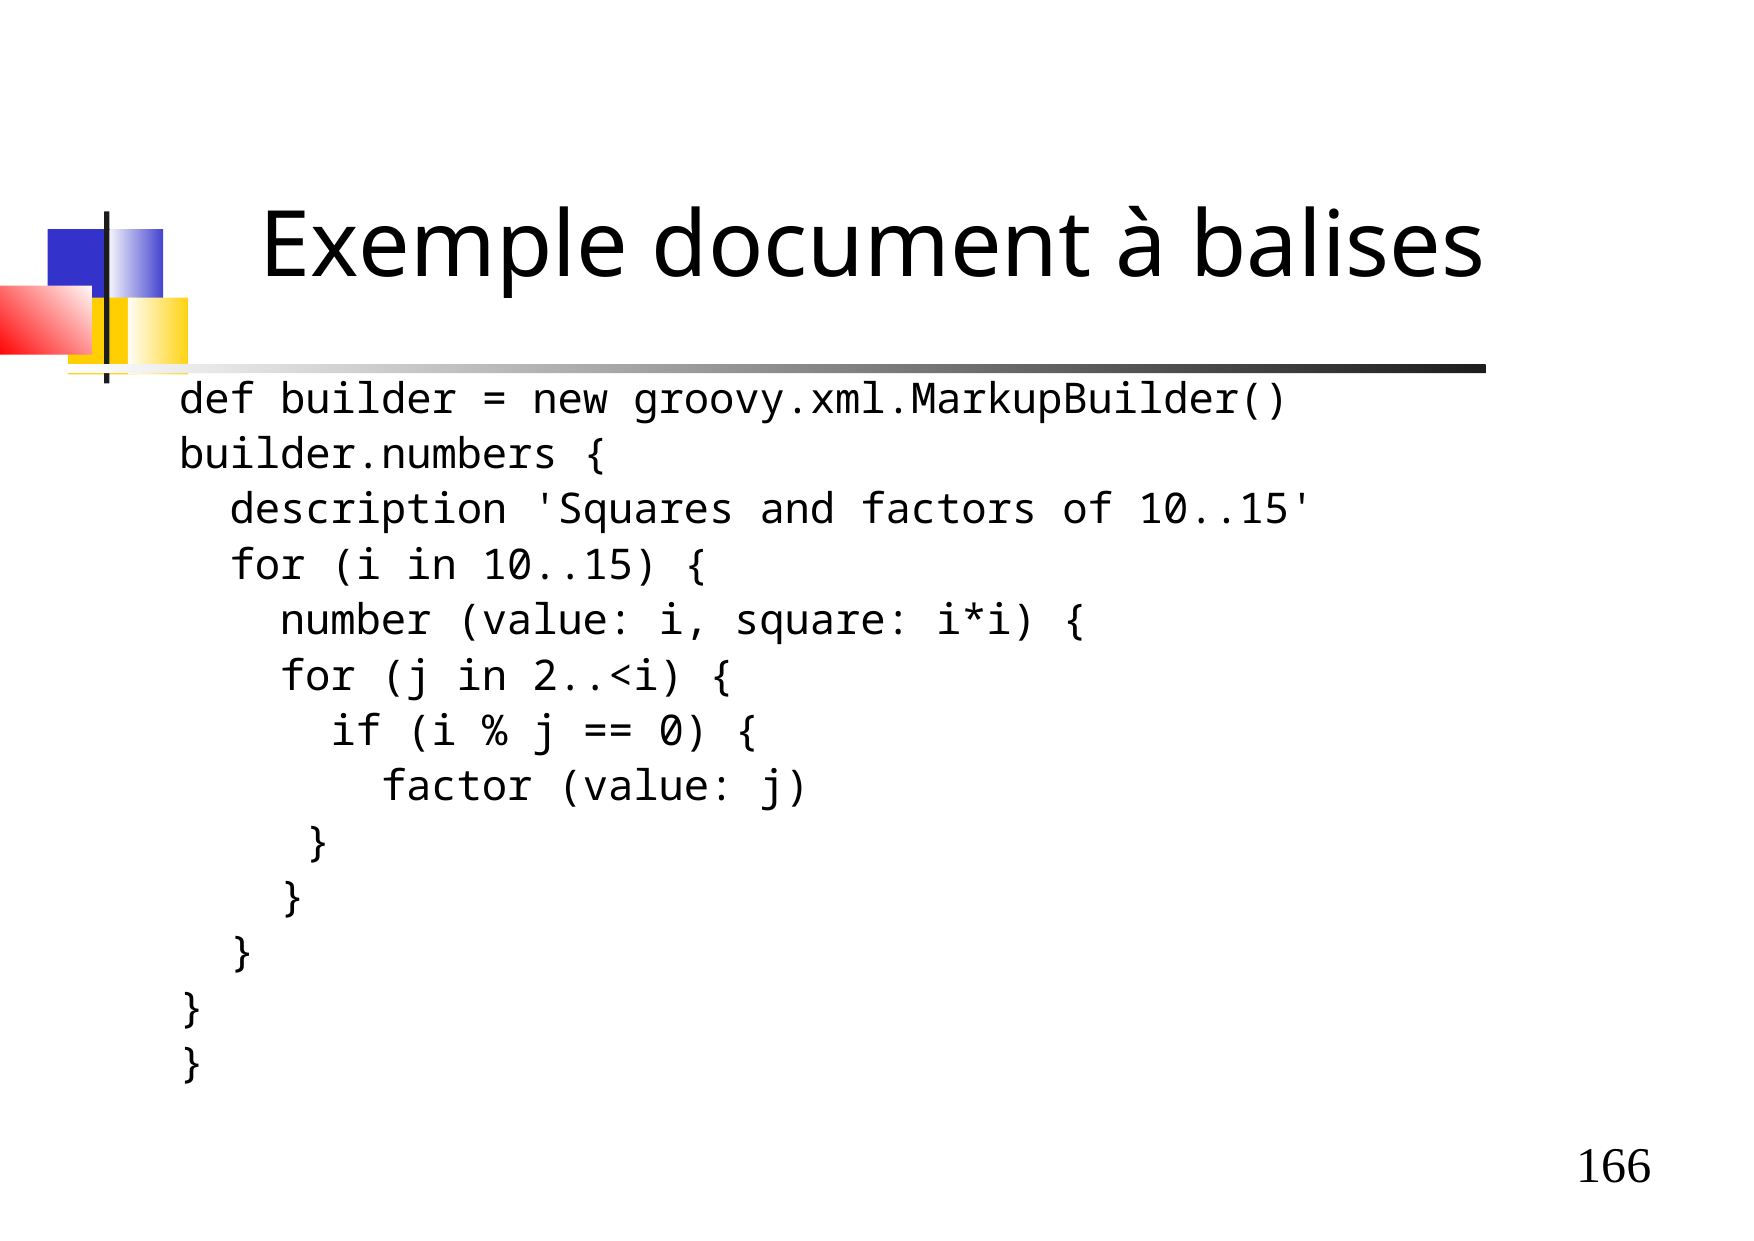

# Exemple document à balises
def builder = new groovy.xml.MarkupBuilder()
builder.numbers {
 description 'Squares and factors of 10..15'
 for (i in 10..15) {
 number (value: i, square: i*i) {
 for (j in 2..<i) {
 if (i % j == 0) {
 factor (value: j)
 }
 }
 }
}
}